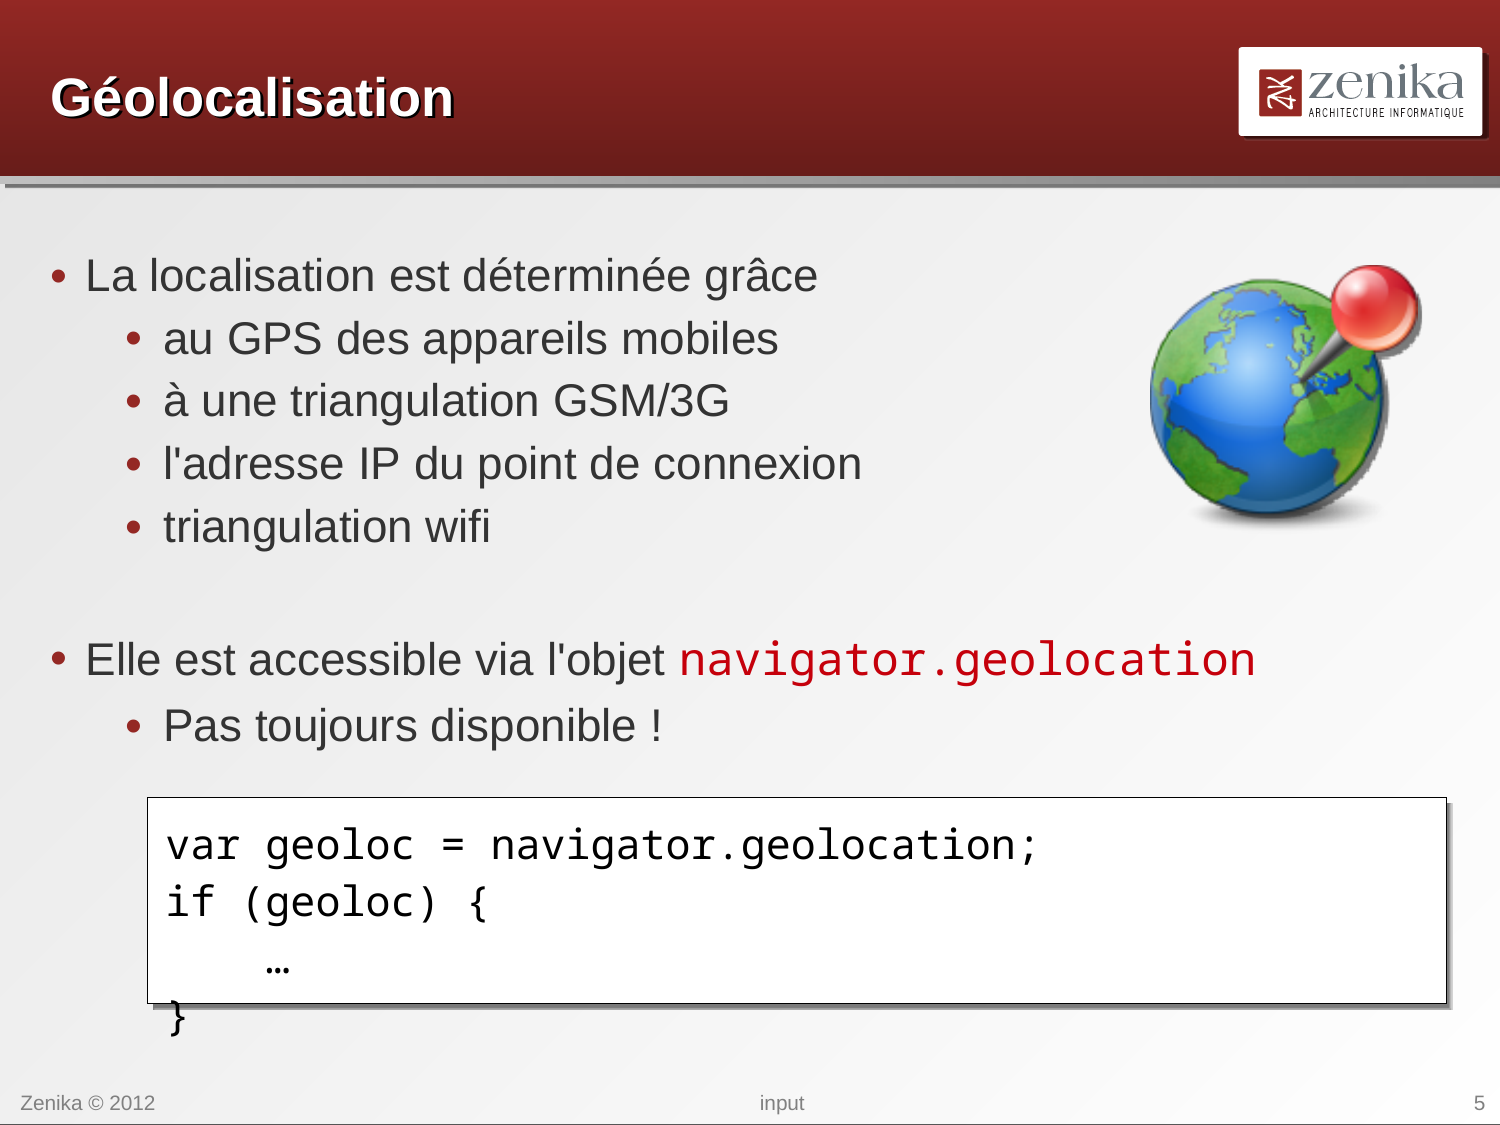

# Géolocalisation
La localisation est déterminée grâce
au GPS des appareils mobiles
à une triangulation GSM/3G
l'adresse IP du point de connexion
triangulation wifi
Elle est accessible via l'objet navigator.geolocation
Pas toujours disponible !
var geoloc = navigator.geolocation;
if (geoloc) {
 …
}